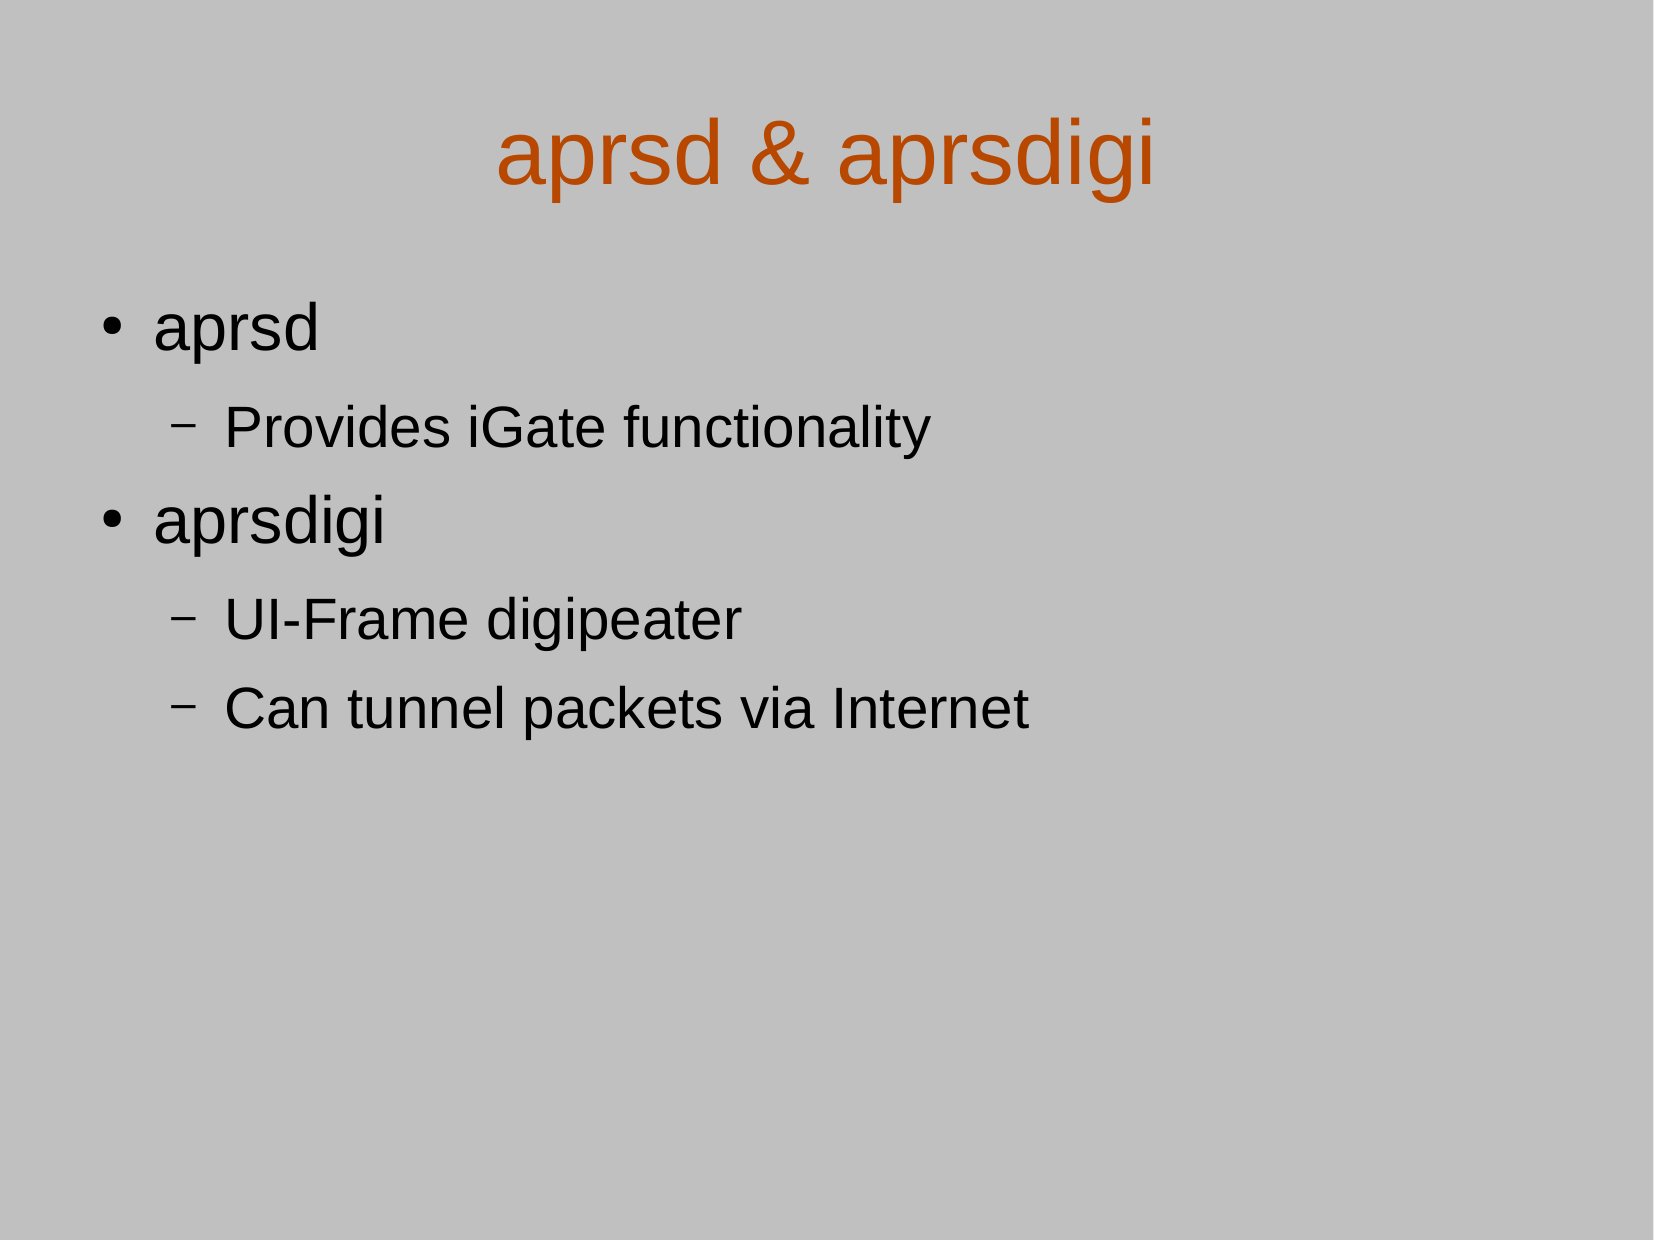

# aprsd & aprsdigi
aprsd
Provides iGate functionality
aprsdigi
UI-Frame digipeater
Can tunnel packets via Internet